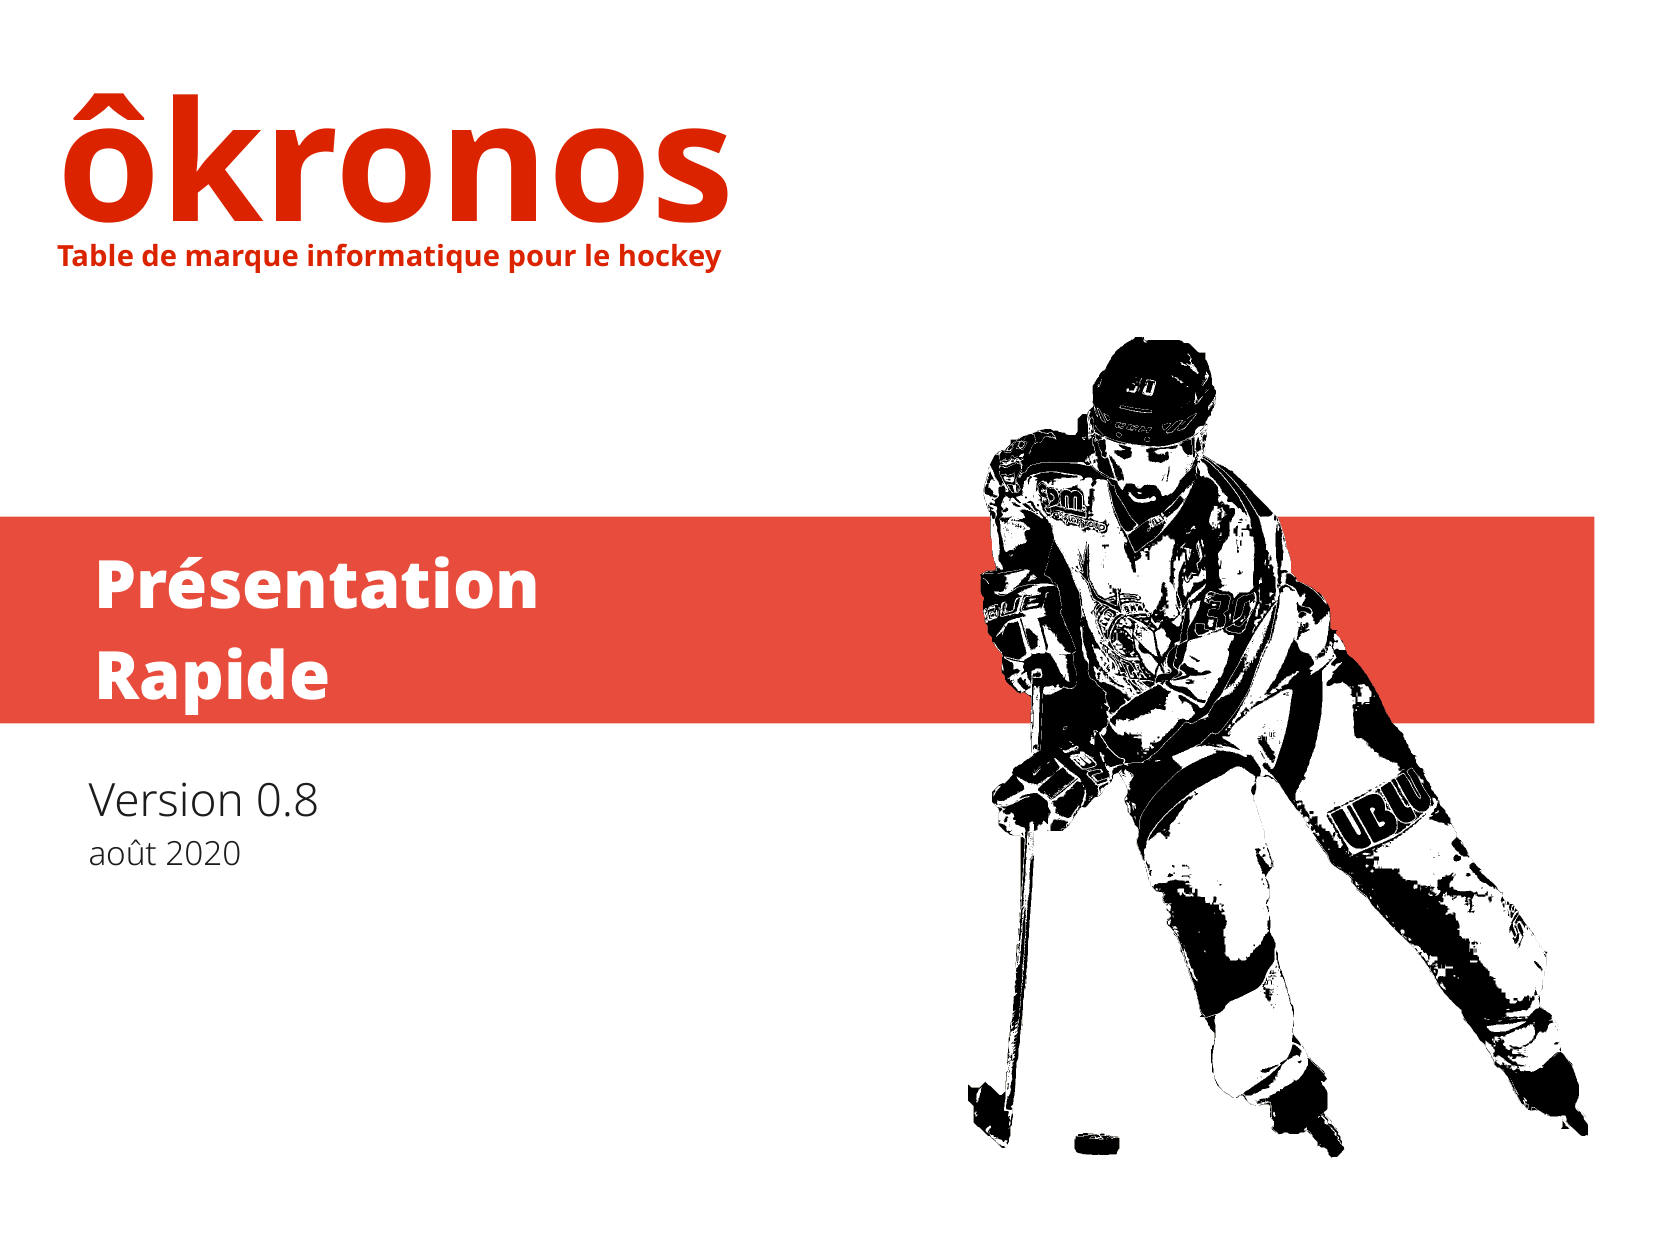

ôkronos
Table de marque informatique pour le hockey
# Présentation Rapide
Version 0.8
août 2020